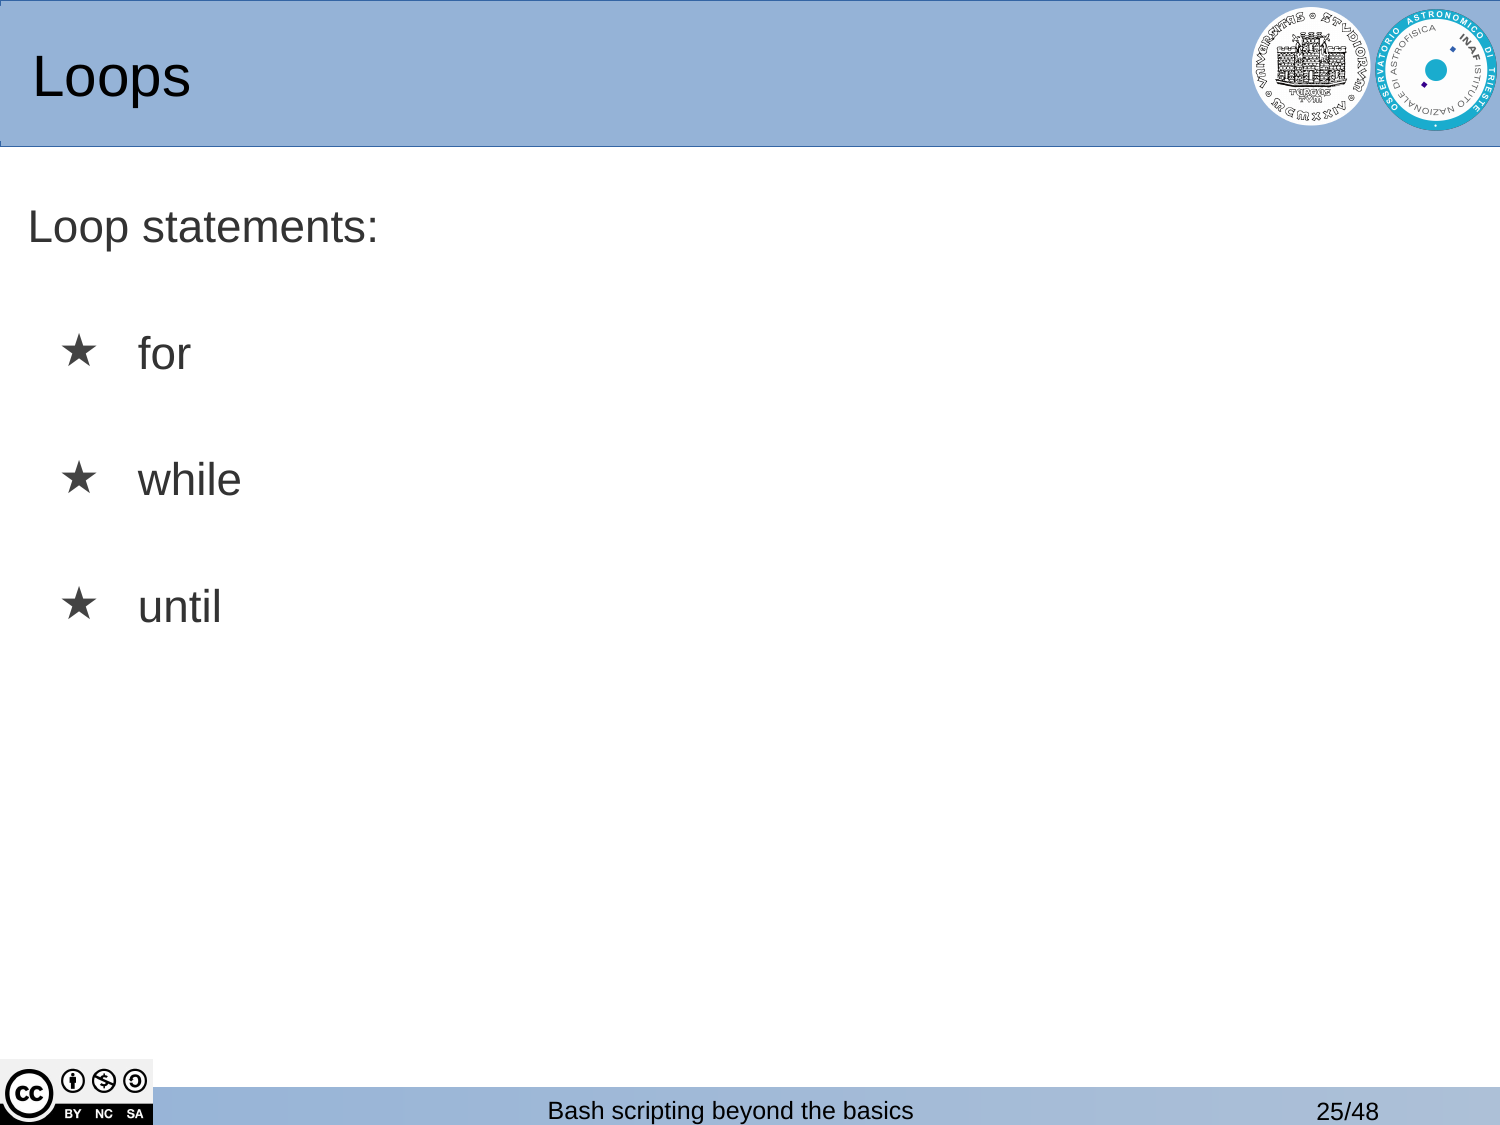

Loops
# Loop statements:
 for
 while
 until